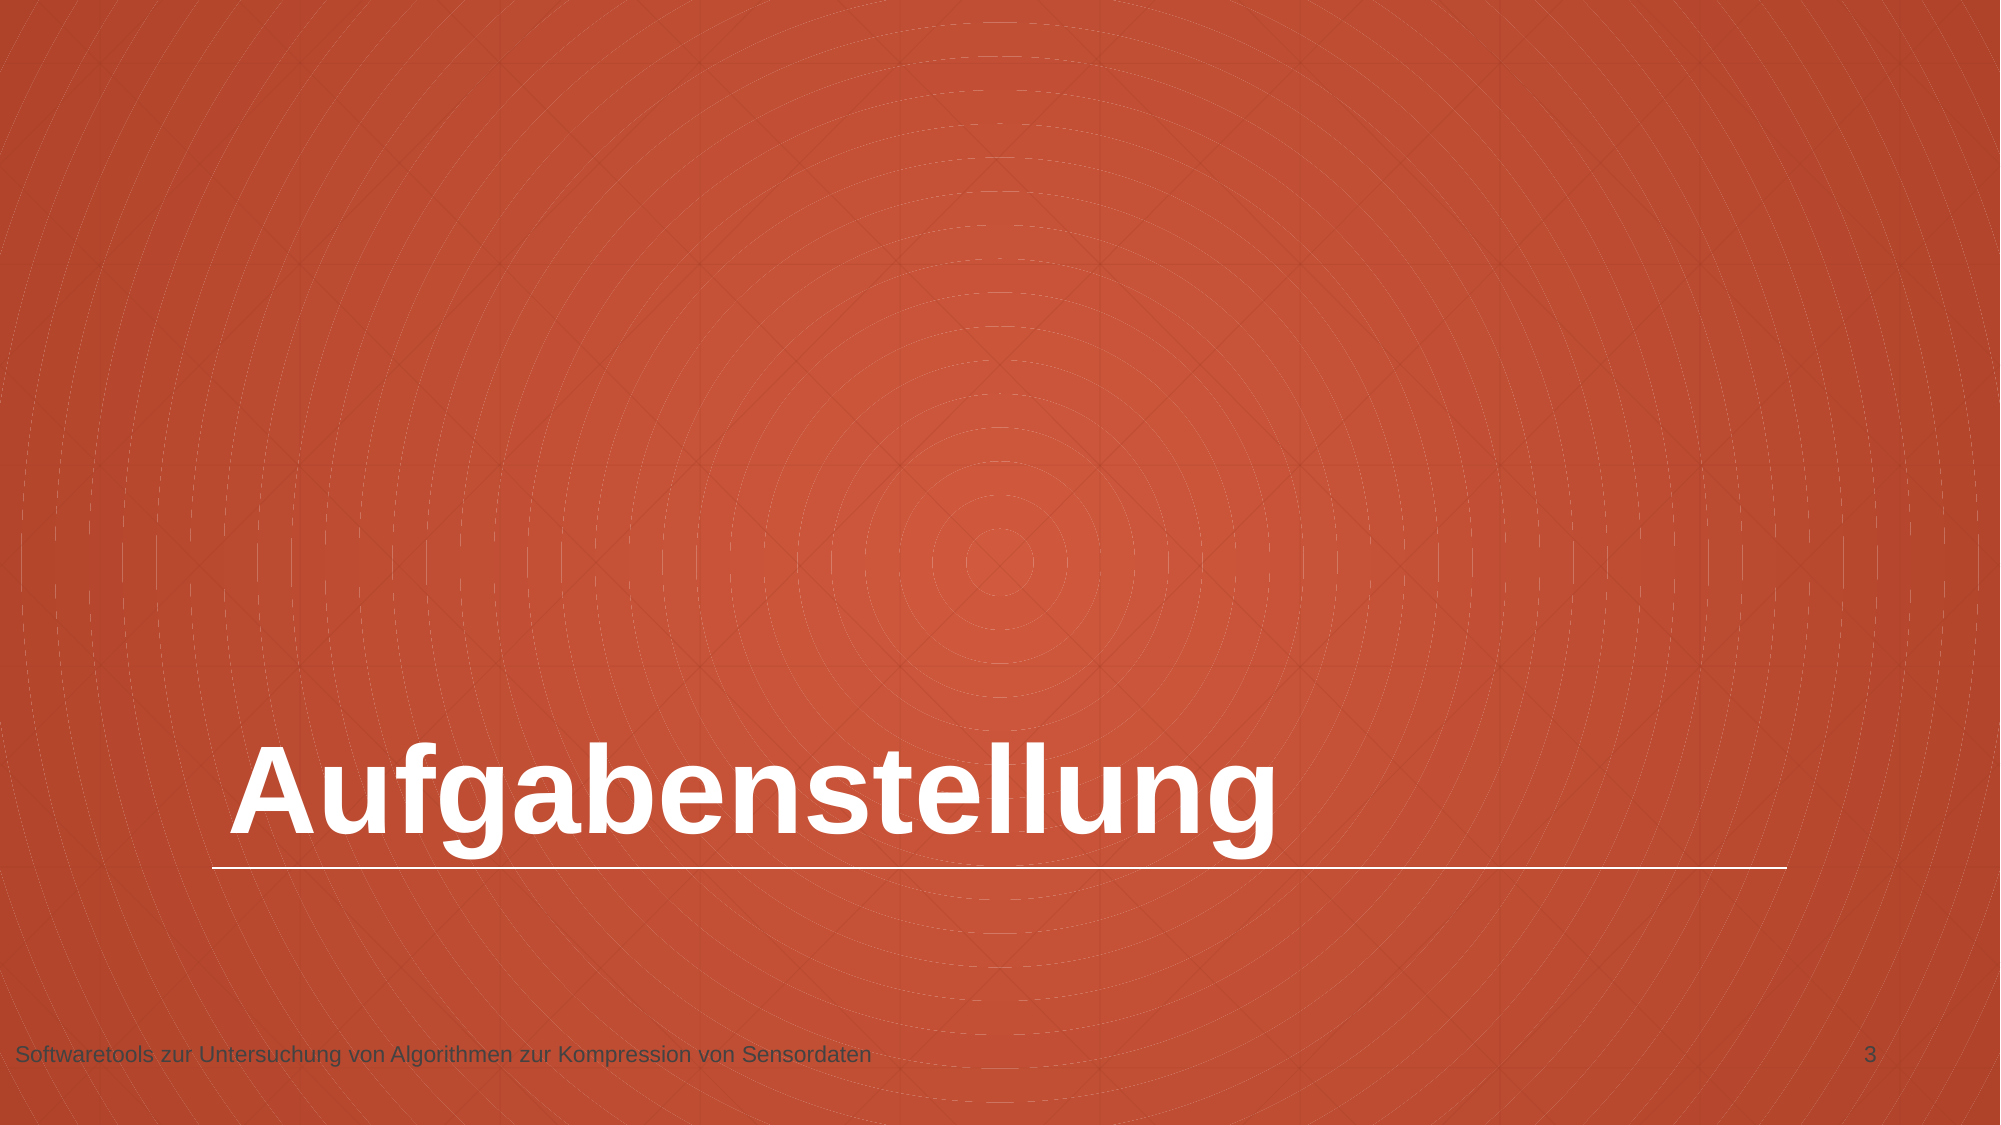

# Aufgabenstellung
Softwaretools zur Untersuchung von Algorithmen zur Kompression von Sensordaten